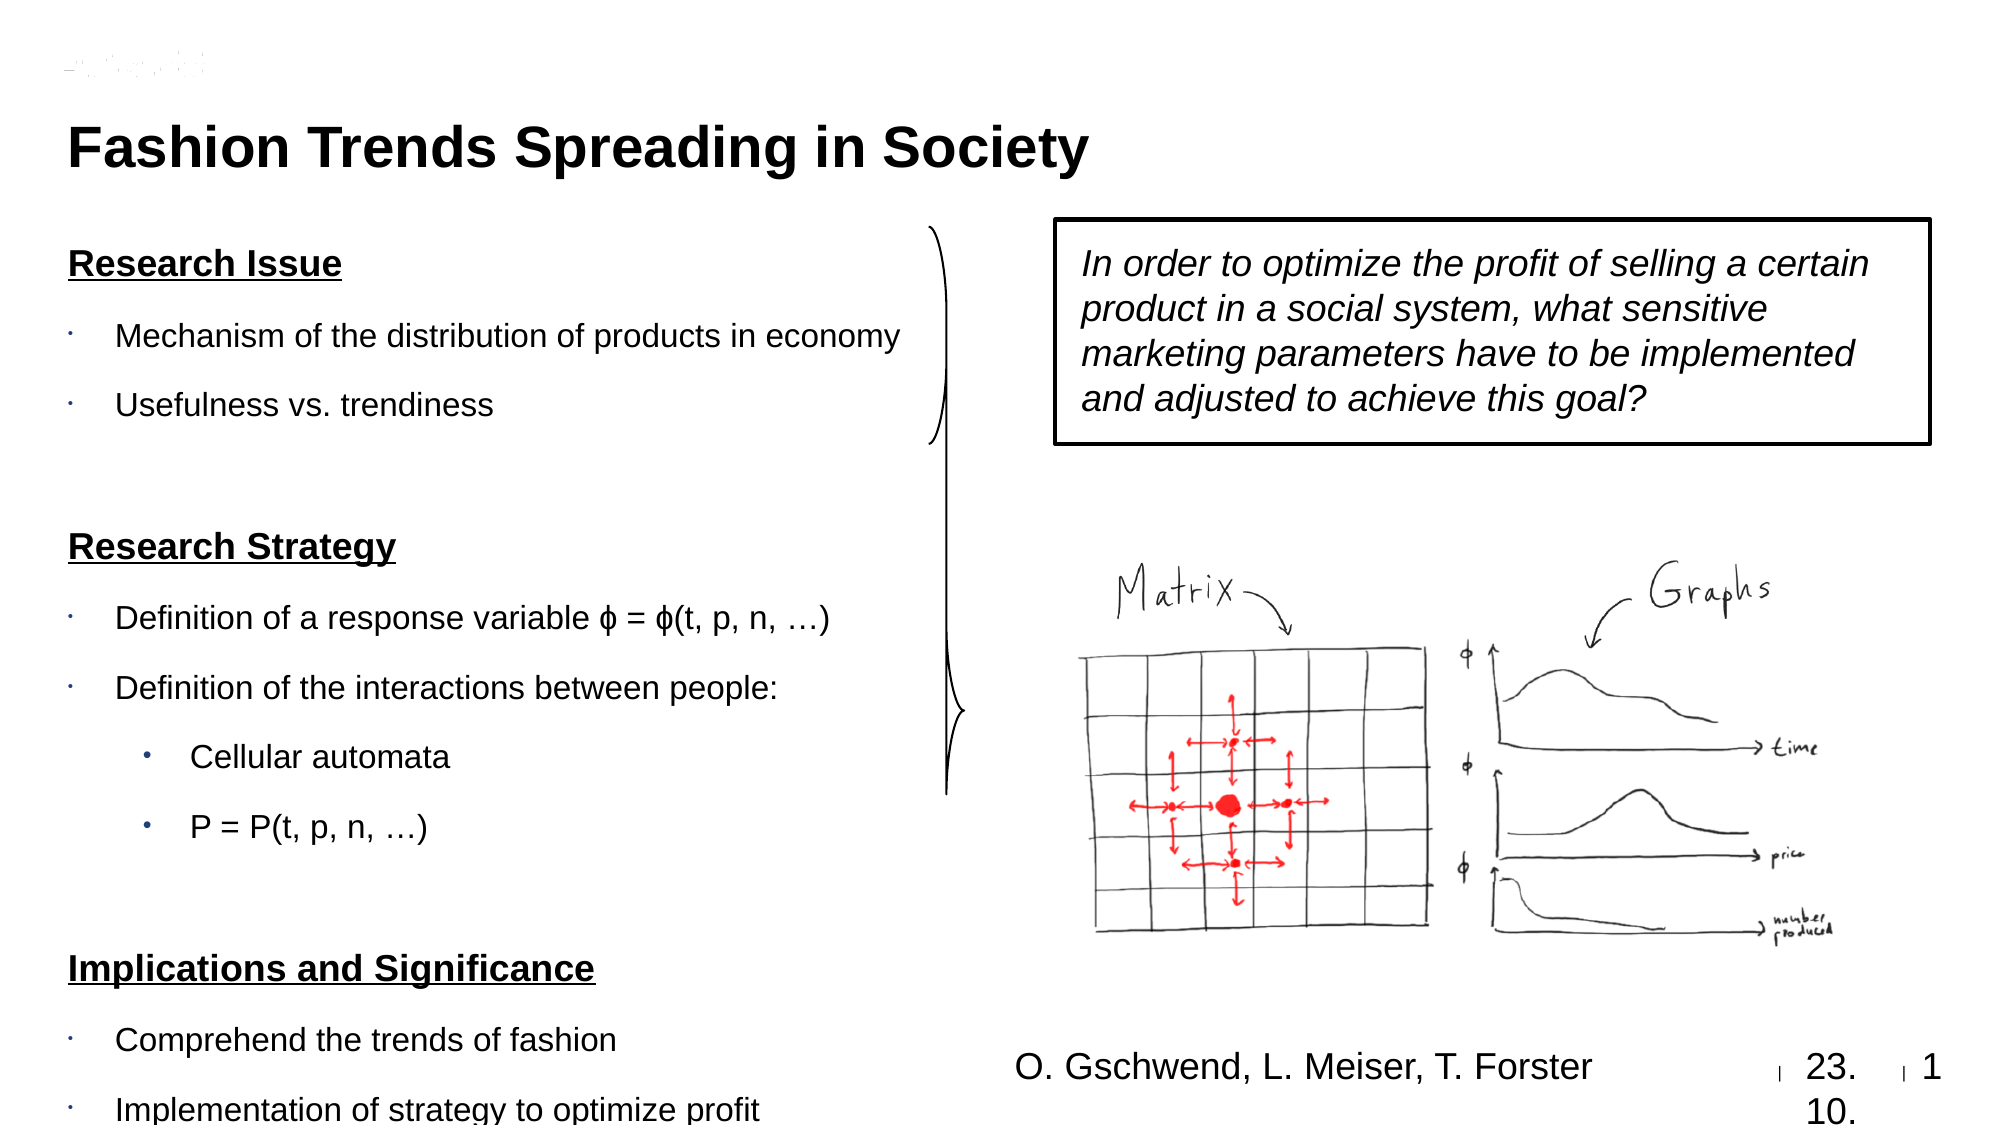

Fashion Trends Spreading in Society
In order to optimize the profit of selling a certain product in a social system, what sensitive marketing parameters have to be implemented and adjusted to achieve this goal?
# Research Issue
Mechanism of the distribution of products in economy
Usefulness vs. trendiness
Research Strategy
Definition of a response variable ɸ = ɸ(t, p, n, …)
Definition of the interactions between people:
Cellular automata
P = P(t, p, n, …)
Implications and Significance
Comprehend the trends of fashion
Implementation of strategy to optimize profit
Distinguishing between need and desire
O. Gschwend, L. Meiser, T. Forster
23.10.2017